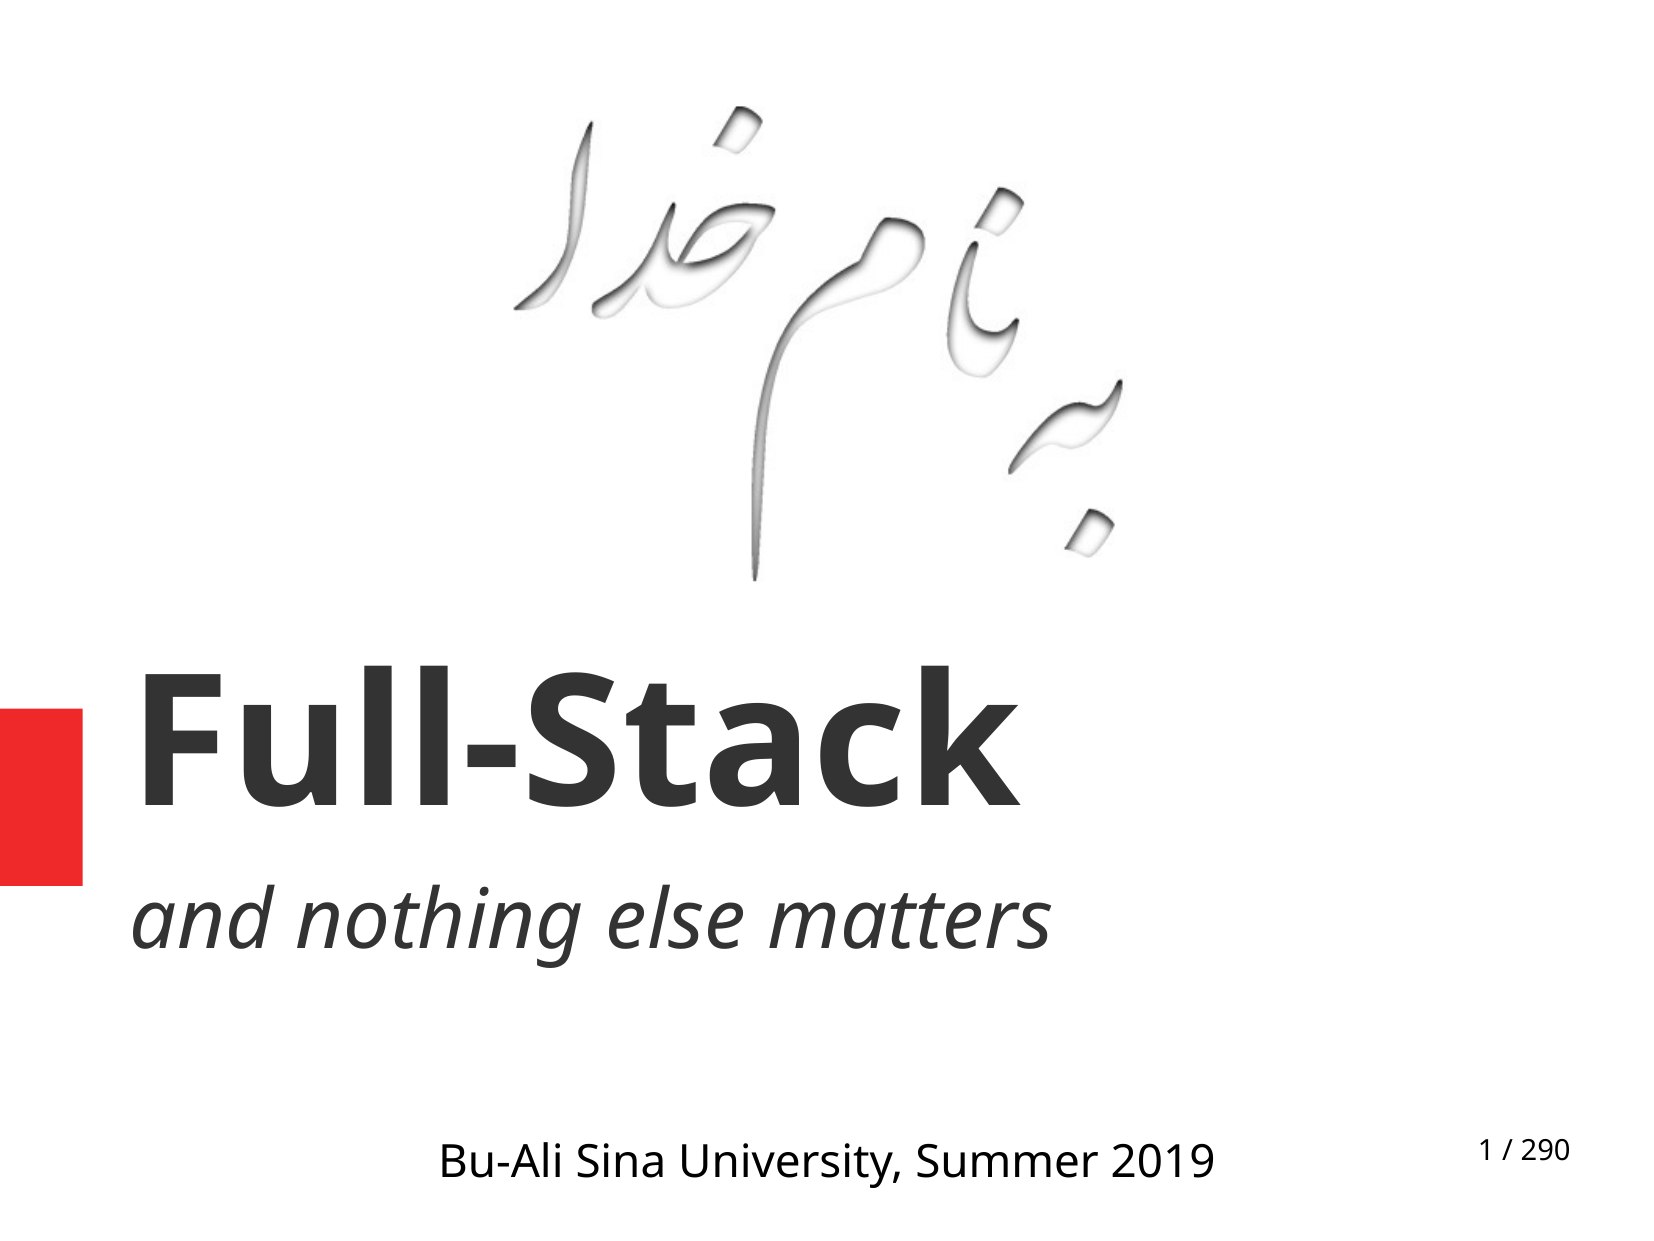

# Full-Stack and nothing else matters
Bu-Ali Sina University, Summer 2019
1